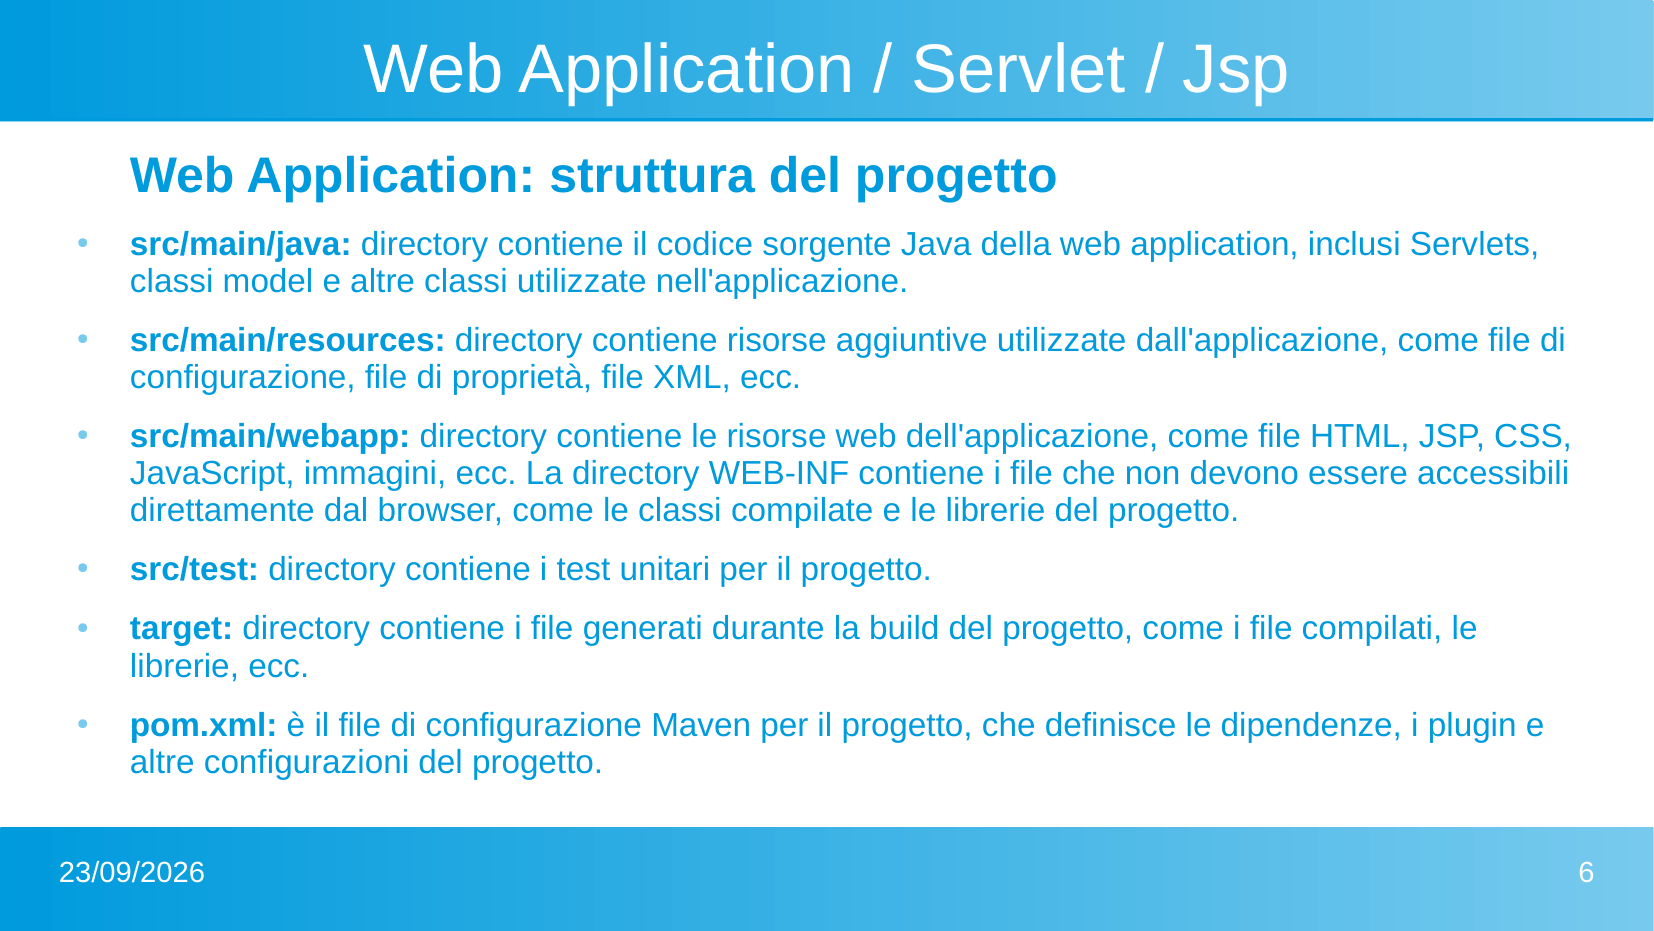

# Web Application / Servlet / Jsp
Web Application: struttura del progetto
src/main/java: directory contiene il codice sorgente Java della web application, inclusi Servlets, classi model e altre classi utilizzate nell'applicazione.
src/main/resources: directory contiene risorse aggiuntive utilizzate dall'applicazione, come file di configurazione, file di proprietà, file XML, ecc.
src/main/webapp: directory contiene le risorse web dell'applicazione, come file HTML, JSP, CSS, JavaScript, immagini, ecc. La directory WEB-INF contiene i file che non devono essere accessibili direttamente dal browser, come le classi compilate e le librerie del progetto.
src/test: directory contiene i test unitari per il progetto.
target: directory contiene i file generati durante la build del progetto, come i file compilati, le librerie, ecc.
pom.xml: è il file di configurazione Maven per il progetto, che definisce le dipendenze, i plugin e altre configurazioni del progetto.
6